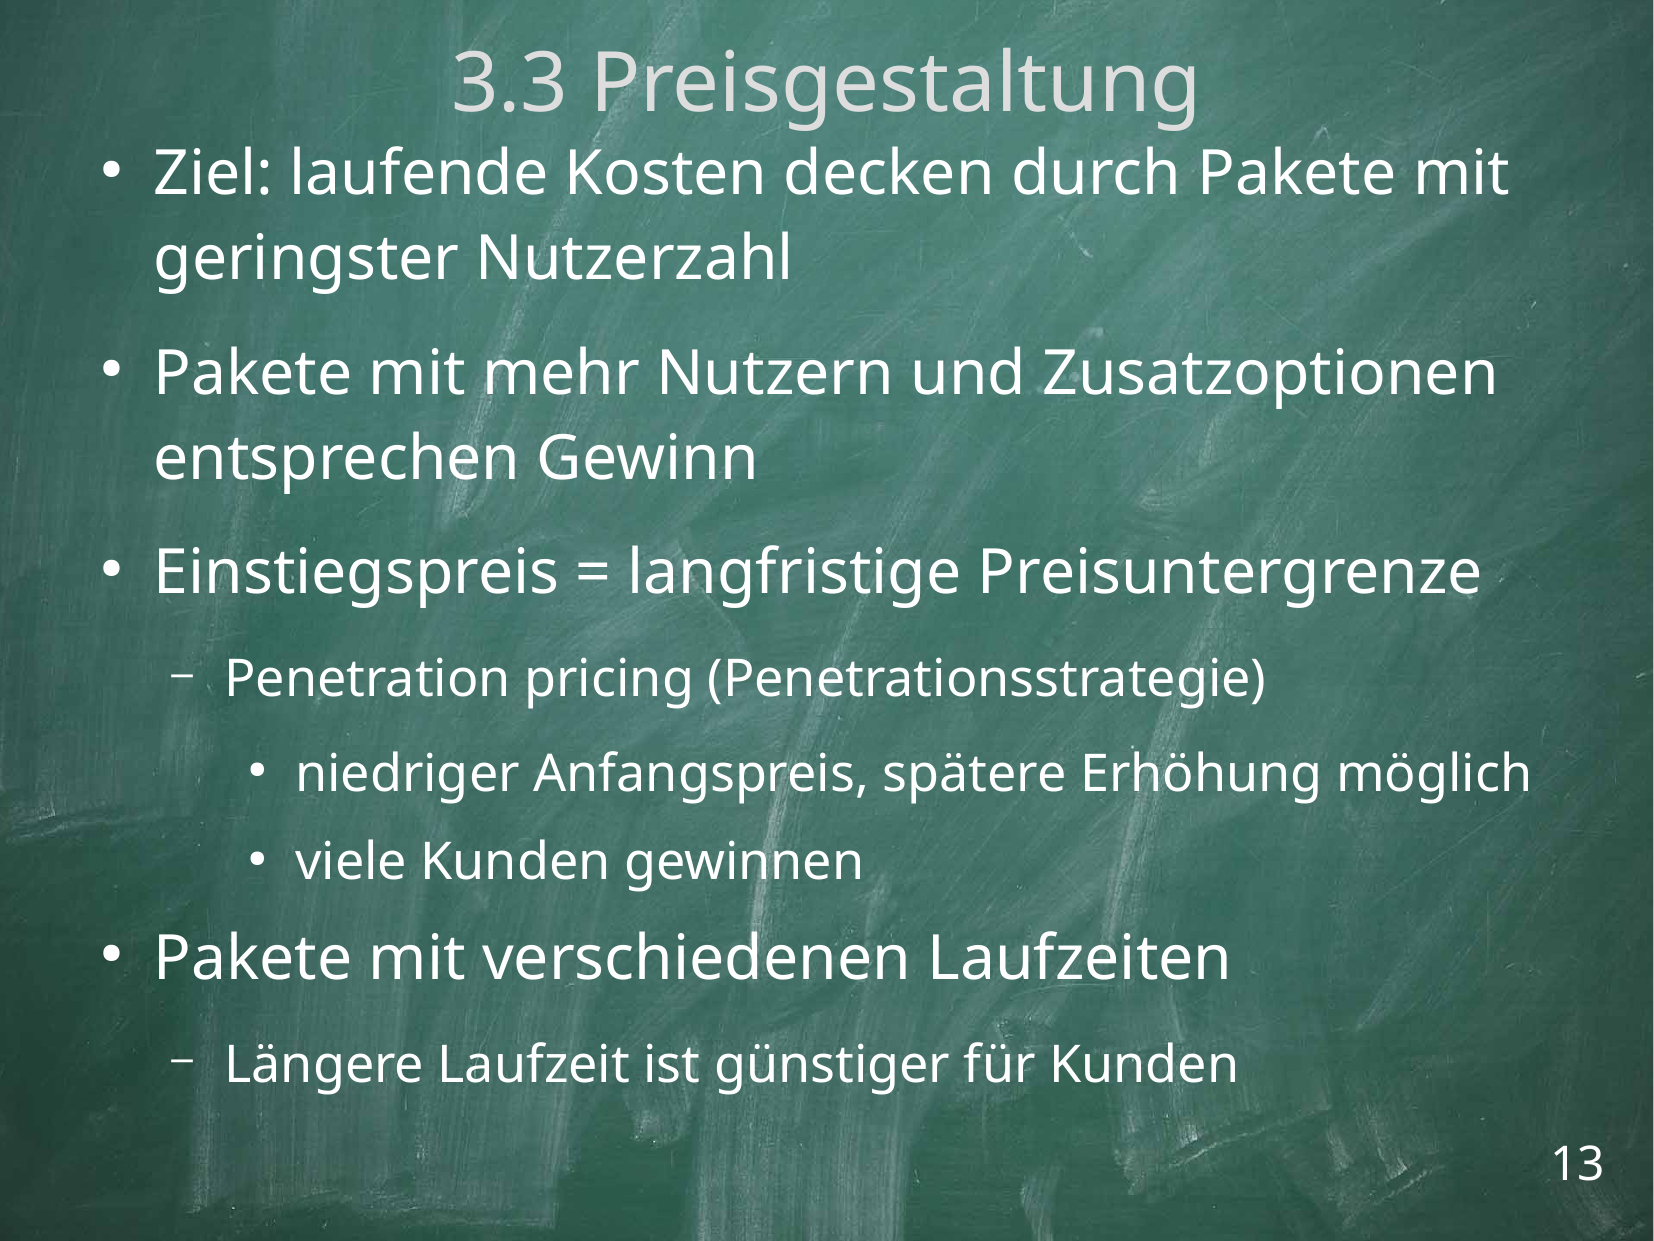

# 3.3 Preisgestaltung
Ziel: laufende Kosten decken durch Pakete mit geringster Nutzerzahl
Pakete mit mehr Nutzern und Zusatzoptionen entsprechen Gewinn
Einstiegspreis = langfristige Preisuntergrenze
Penetration pricing (Penetrationsstrategie)
niedriger Anfangspreis, spätere Erhöhung möglich
viele Kunden gewinnen
Pakete mit verschiedenen Laufzeiten
Längere Laufzeit ist günstiger für Kunden
13
Mittelstufenprojekt: Personal Kanban